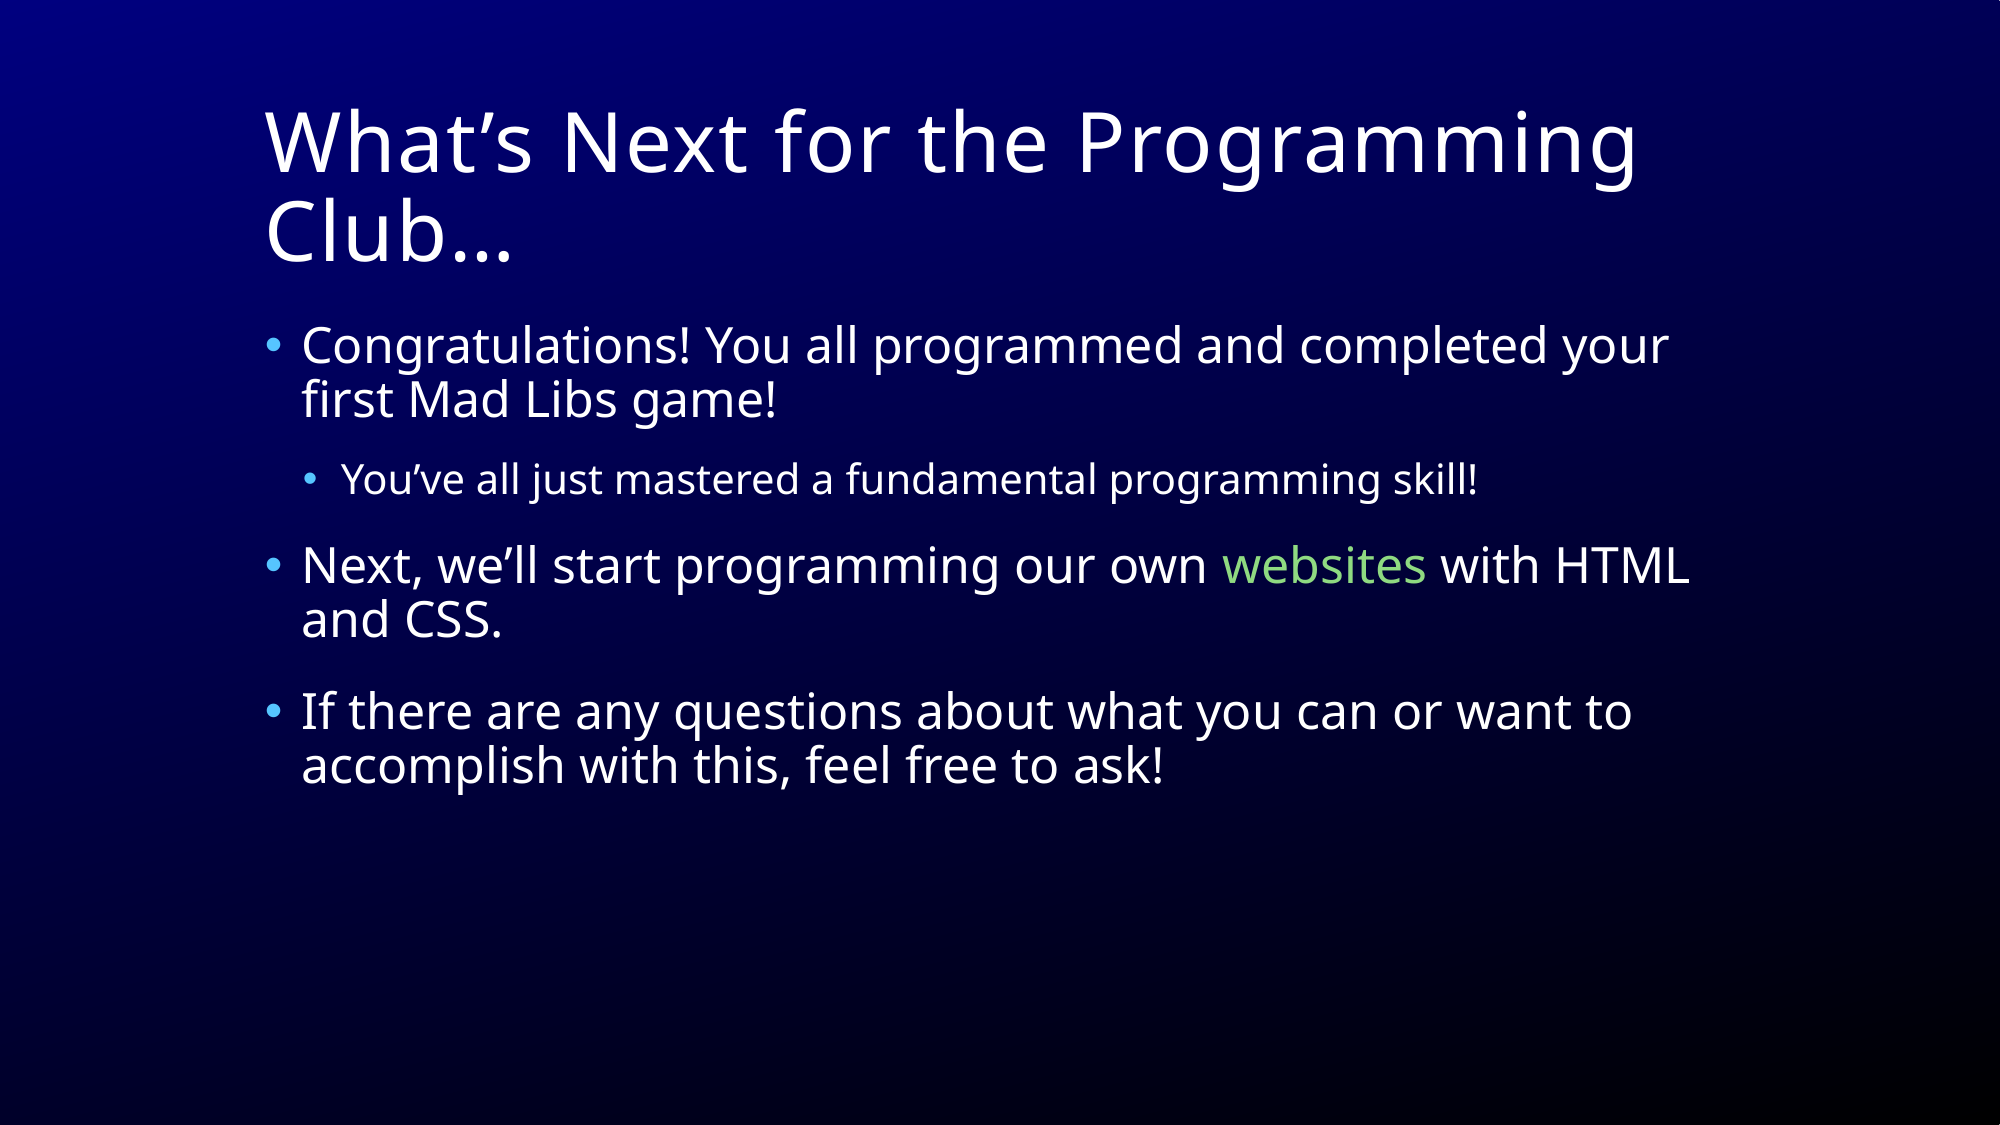

# What’s Next for the Programming Club…
Congratulations! You all programmed and completed your first Mad Libs game!
You’ve all just mastered a fundamental programming skill!
Next, we’ll start programming our own websites with HTML and CSS.
If there are any questions about what you can or want to accomplish with this, feel free to ask!